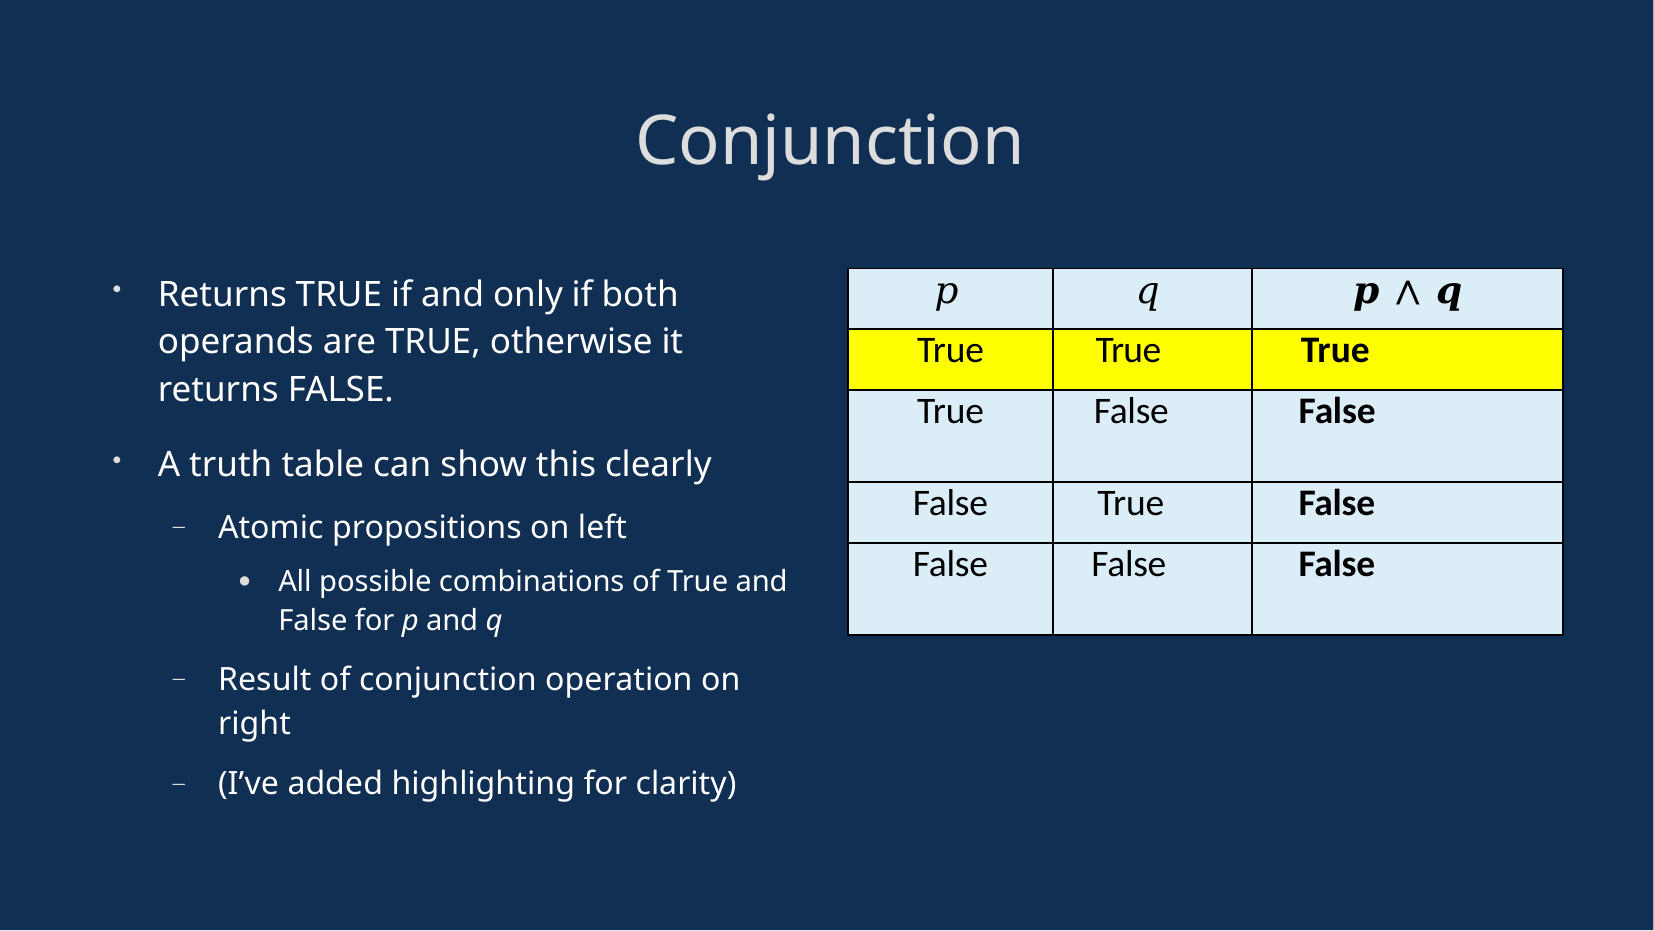

# Conjunction
Returns TRUE if and only if both operands are TRUE, otherwise it returns FALSE.
A truth table can show this clearly
Atomic propositions on left
All possible combinations of True and False for p and q
Result of conjunction operation on right
(I’ve added highlighting for clarity)
| 𝑝 | 𝑞 | 𝒑 ∧ 𝒒 |
| --- | --- | --- |
| True | True | True |
| True | False | False |
| False | True | False |
| False | False | False |